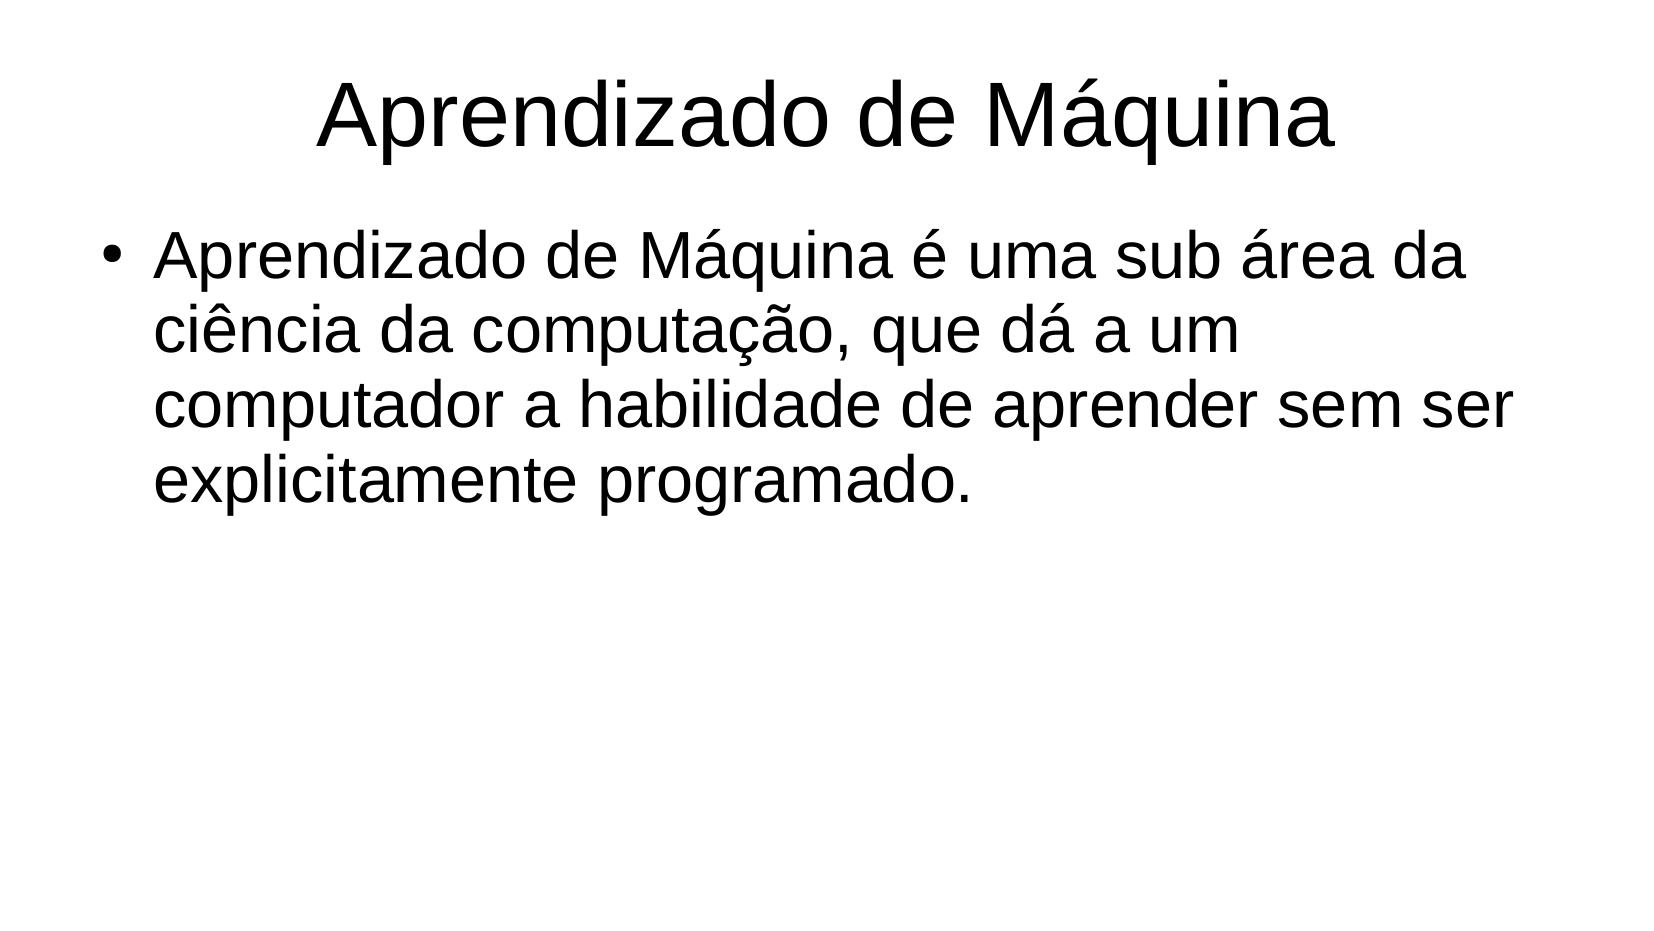

# Aprendizado de Máquina
Aprendizado de Máquina é uma sub área da ciência da computação, que dá a um computador a habilidade de aprender sem ser explicitamente programado.